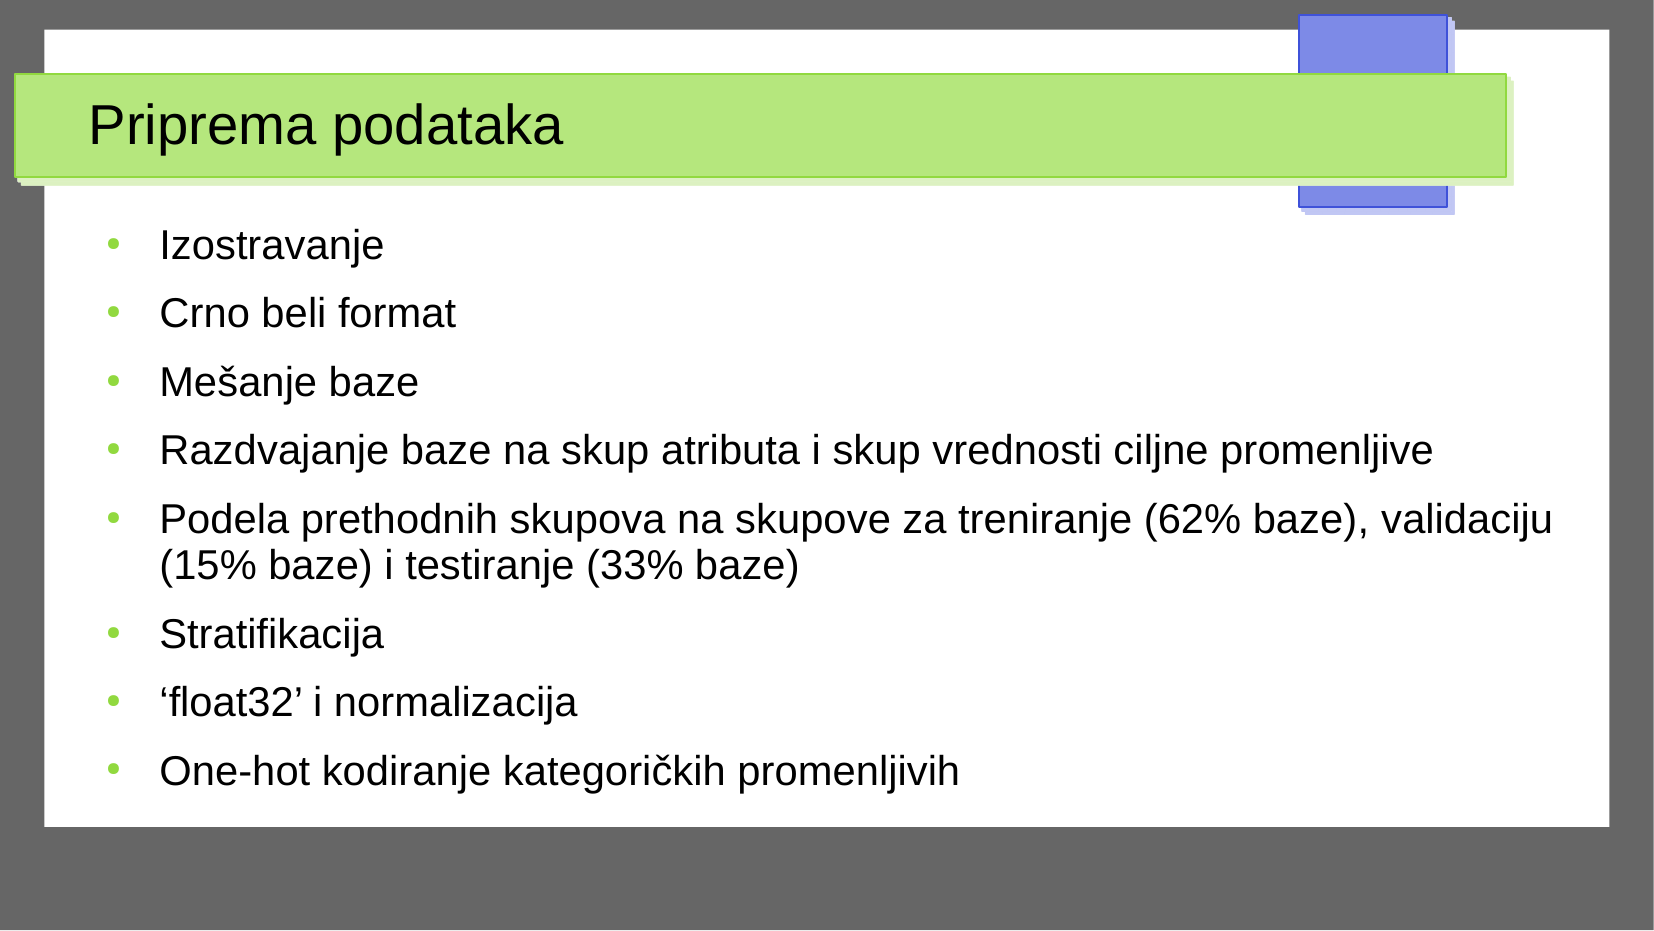

# Priprema podataka
Izostravanje
Crno beli format
Mešanje baze
Razdvajanje baze na skup atributa i skup vrednosti ciljne promenljive
Podela prethodnih skupova na skupove za treniranje (62% baze), validaciju (15% baze) i testiranje (33% baze)
Stratifikacija
‘float32’ i normalizacija
One-hot kodiranje kategoričkih promenljivih